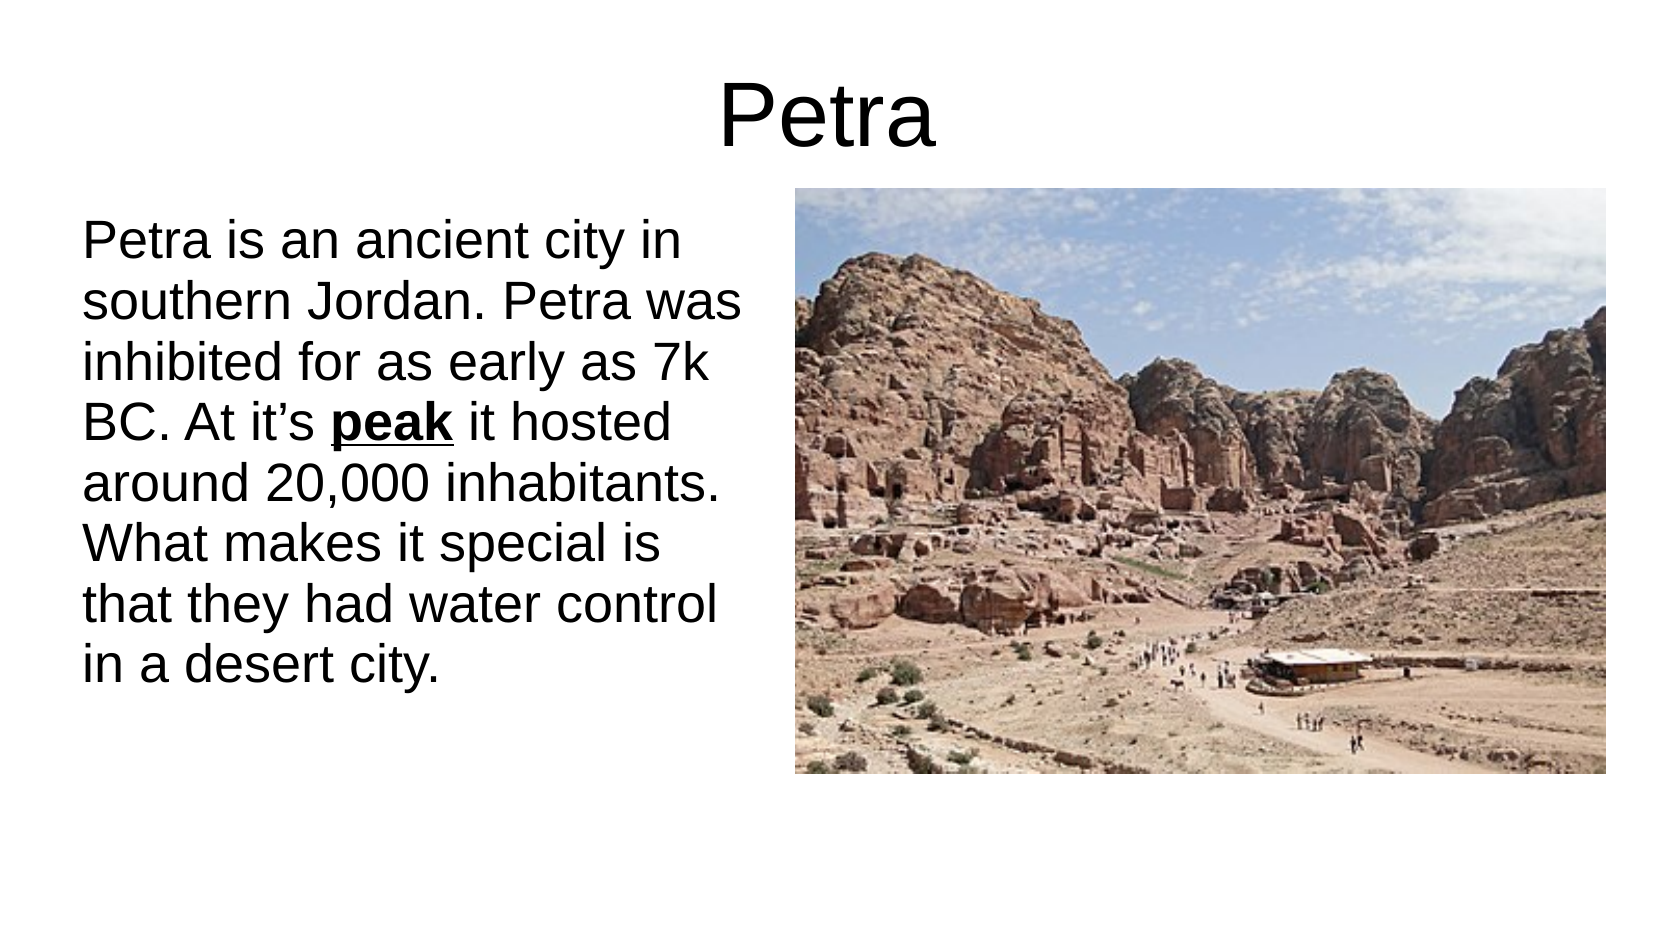

# Petra
Petra is an ancient city in southern Jordan. Petra was inhibited for as early as 7k BC. At it’s peak it hosted around 20,000 inhabitants. What makes it special is that they had water control in a desert city.